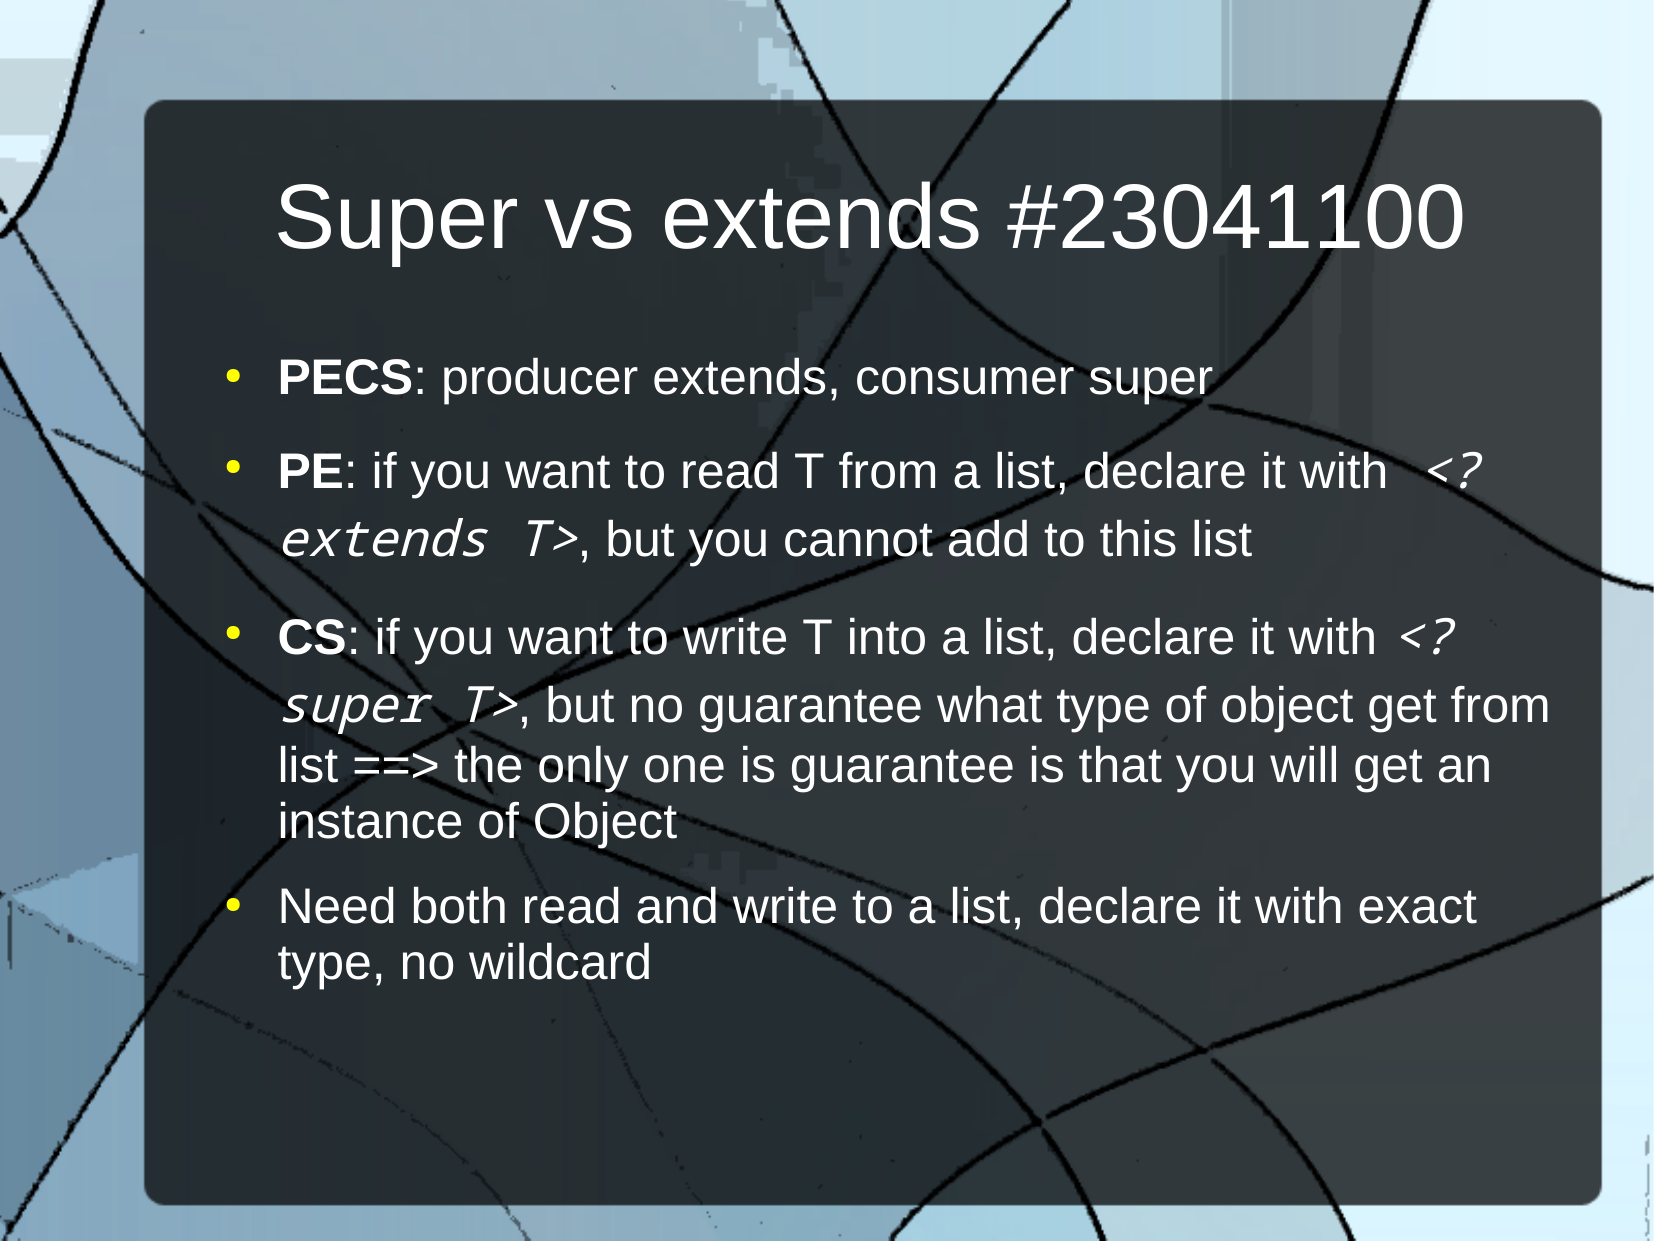

# Super vs extends #23041100
PECS: producer extends, consumer super
PE: if you want to read T from a list, declare it with <? extends T>, but you cannot add to this list
CS: if you want to write T into a list, declare it with <? super T>, but no guarantee what type of object get from list ==> the only one is guarantee is that you will get an instance of Object
Need both read and write to a list, declare it with exact type, no wildcard